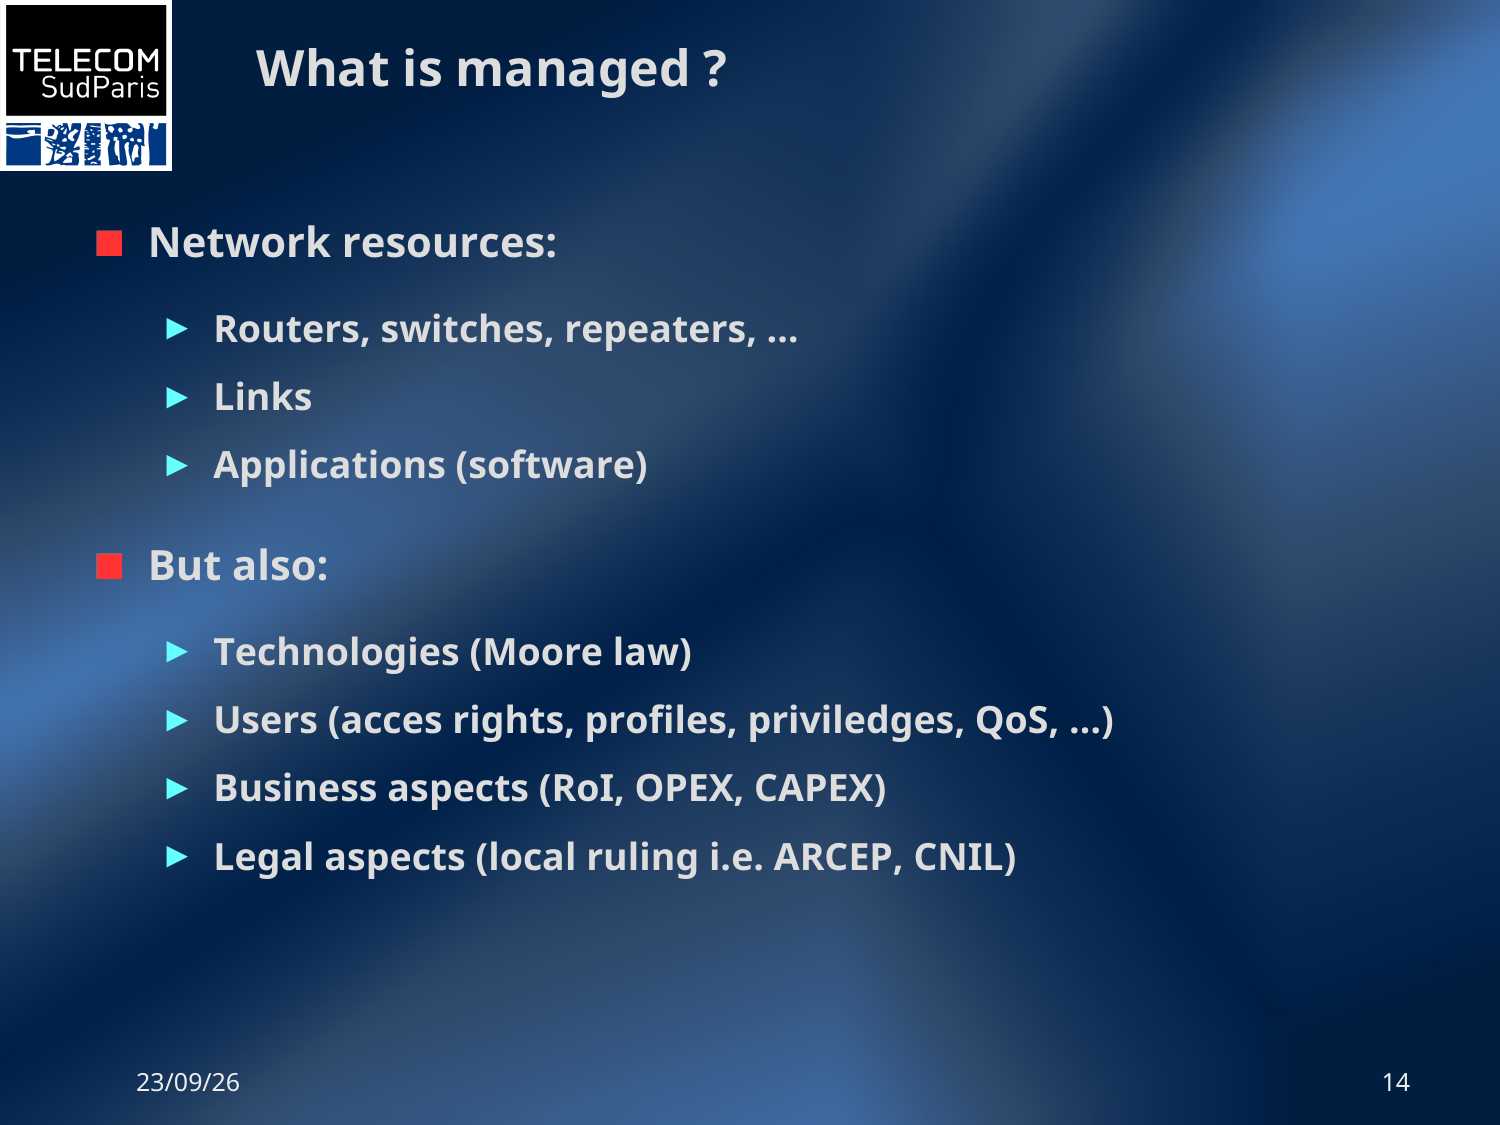

# What is managed ?
Network resources:
Routers, switches, repeaters, …
Links
Applications (software)
But also:
Technologies (Moore law)
Users (acces rights, profiles, priviledges, QoS, …)
Business aspects (RoI, OPEX, CAPEX)
Legal aspects (local ruling i.e. ARCEP, CNIL)
14